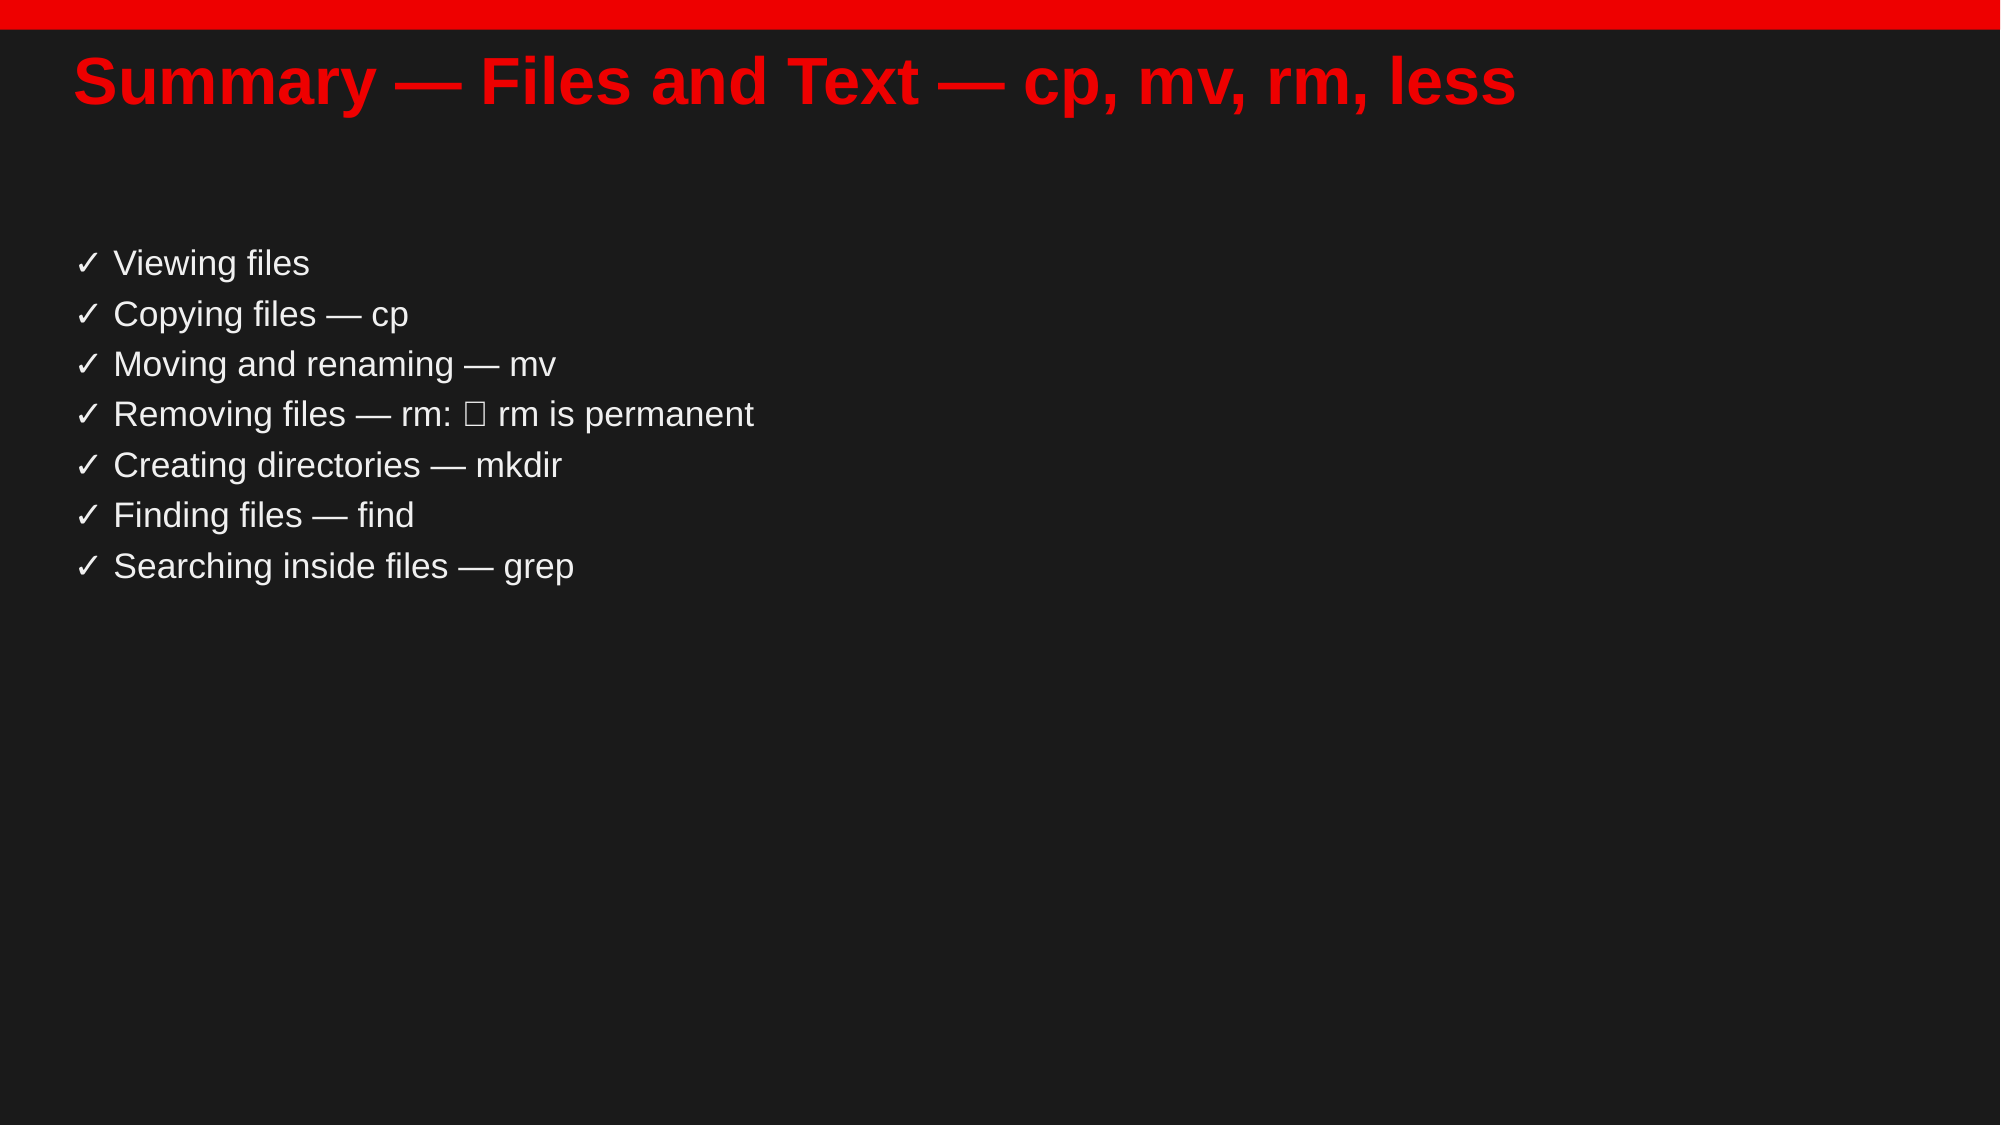

Summary — Files and Text — cp, mv, rm, less
✓ Viewing files
✓ Copying files — cp
✓ Moving and renaming — mv
✓ Removing files — rm: 🚨 rm is permanent
✓ Creating directories — mkdir
✓ Finding files — find
✓ Searching inside files — grep